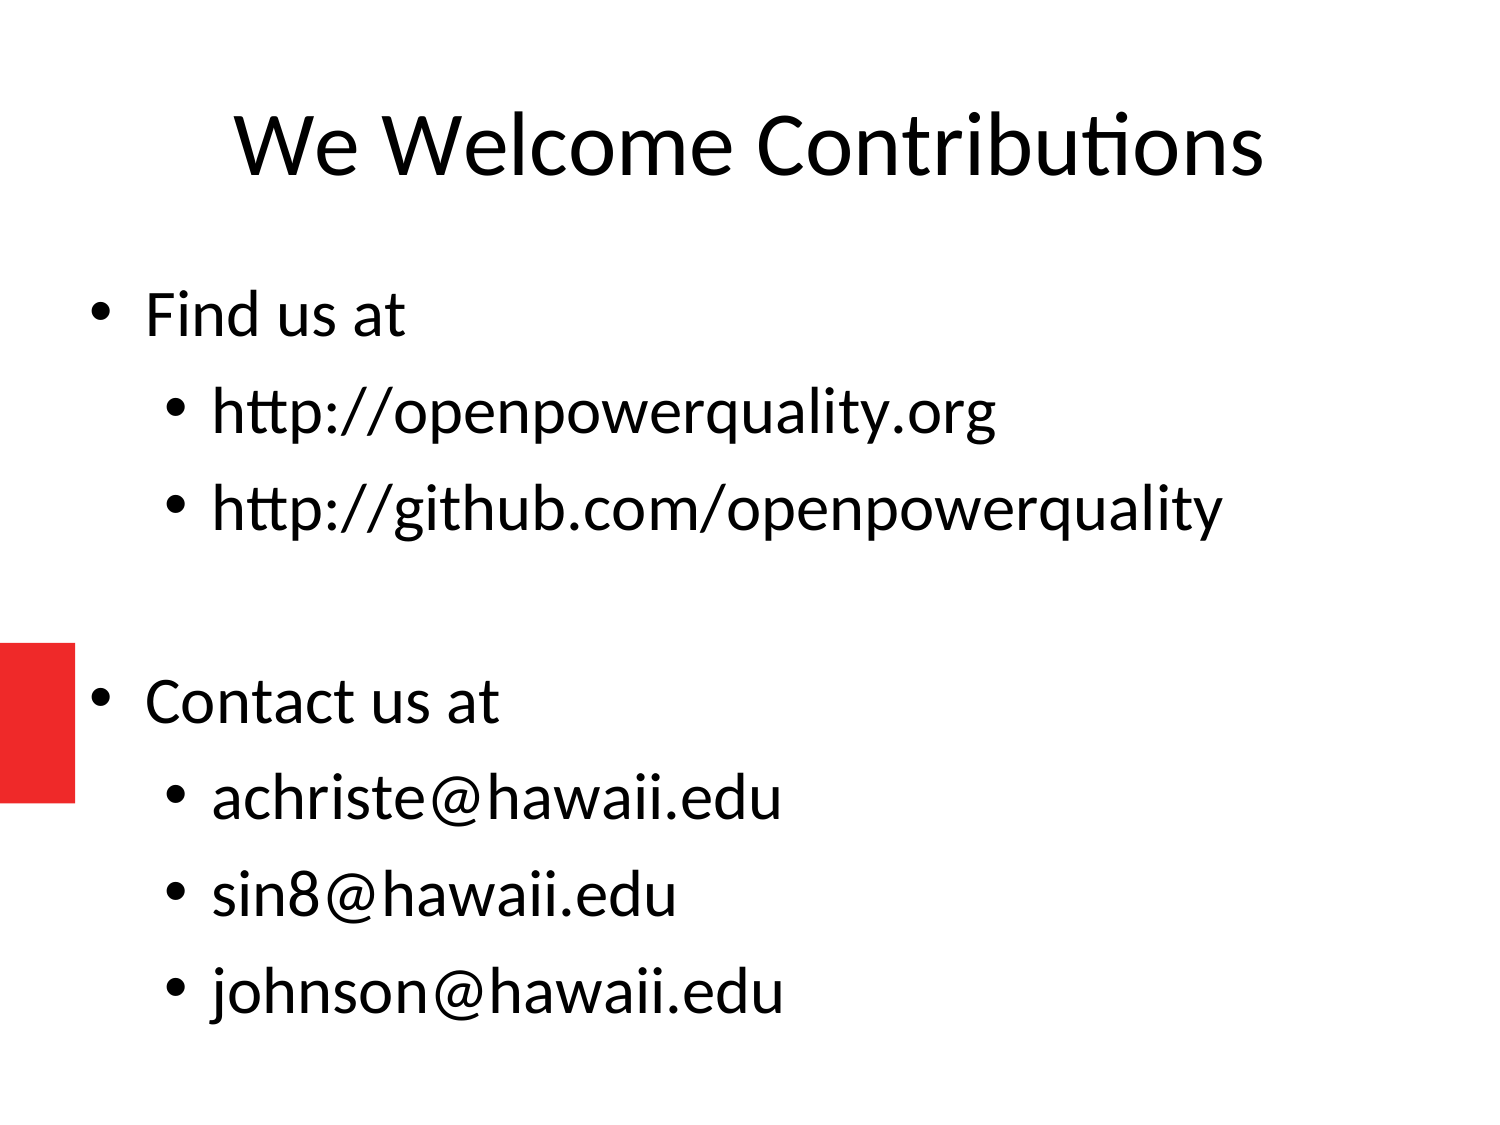

We Welcome Contributions
Find us at
http://openpowerquality.org
http://github.com/openpowerquality
Contact us at
achriste@hawaii.edu
sin8@hawaii.edu
johnson@hawaii.edu